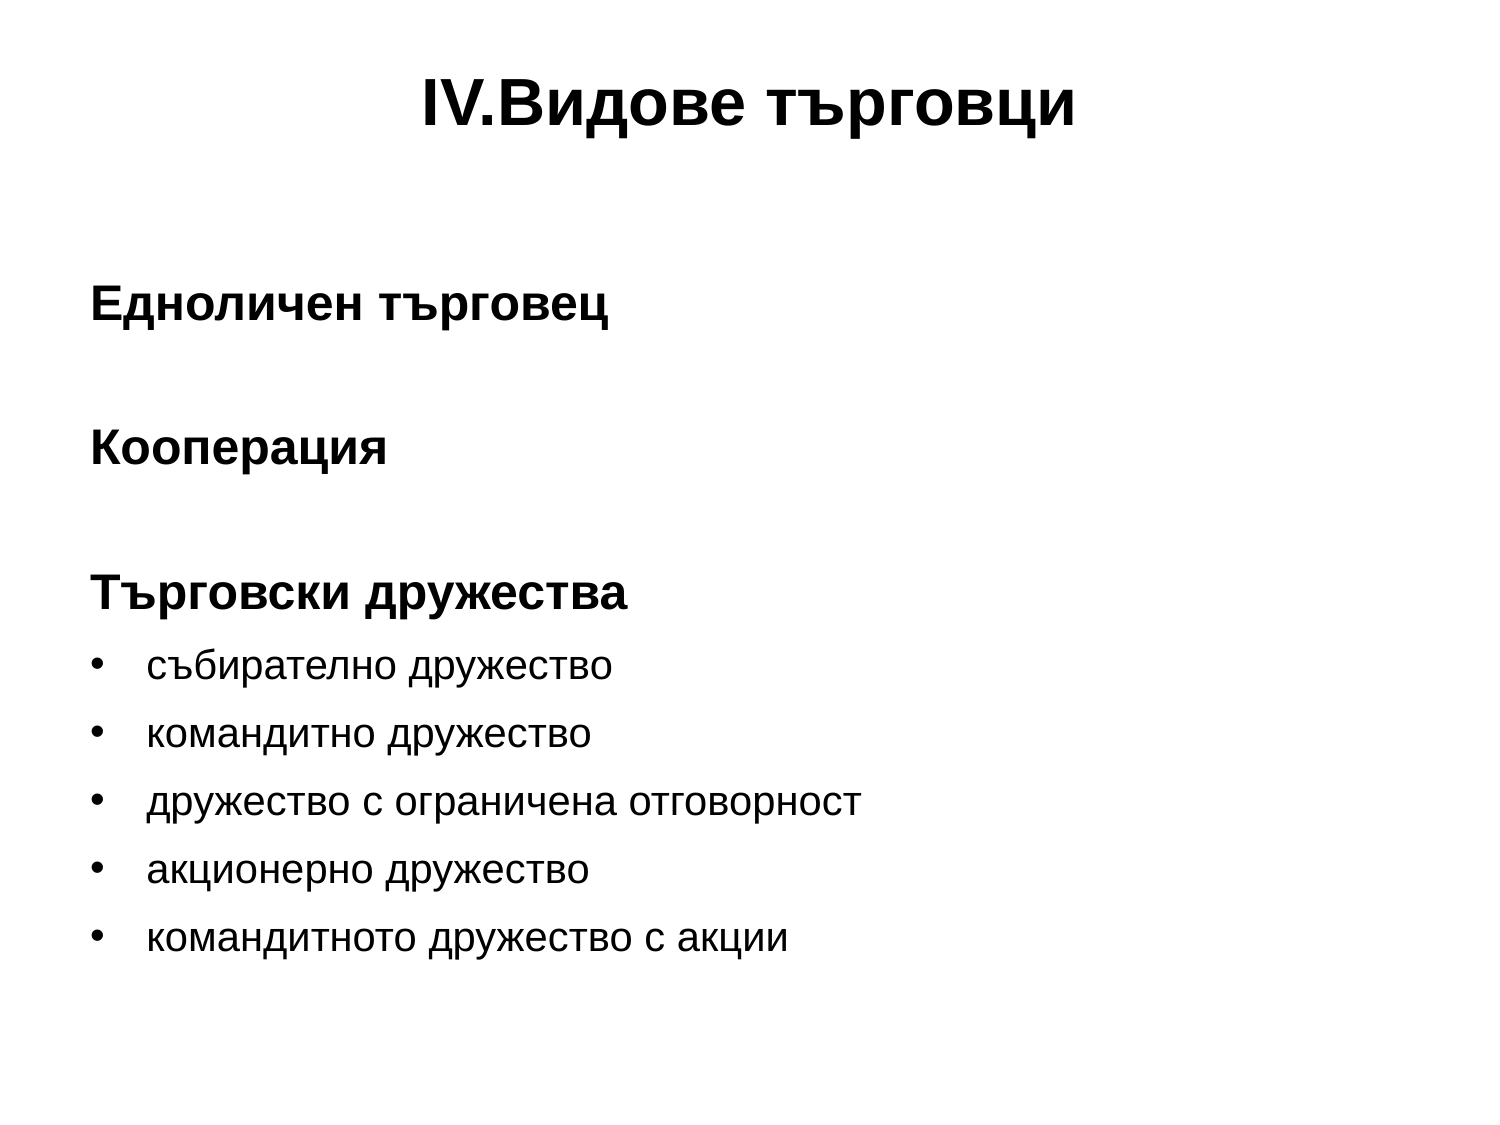

# IV.Видове търговци
Едноличен търговец
Кооперация
Търговски дружества
събирателно дружество
командитно дружество
дружество с ограничена отговорност
акционерно дружество
командитното дружество с акции